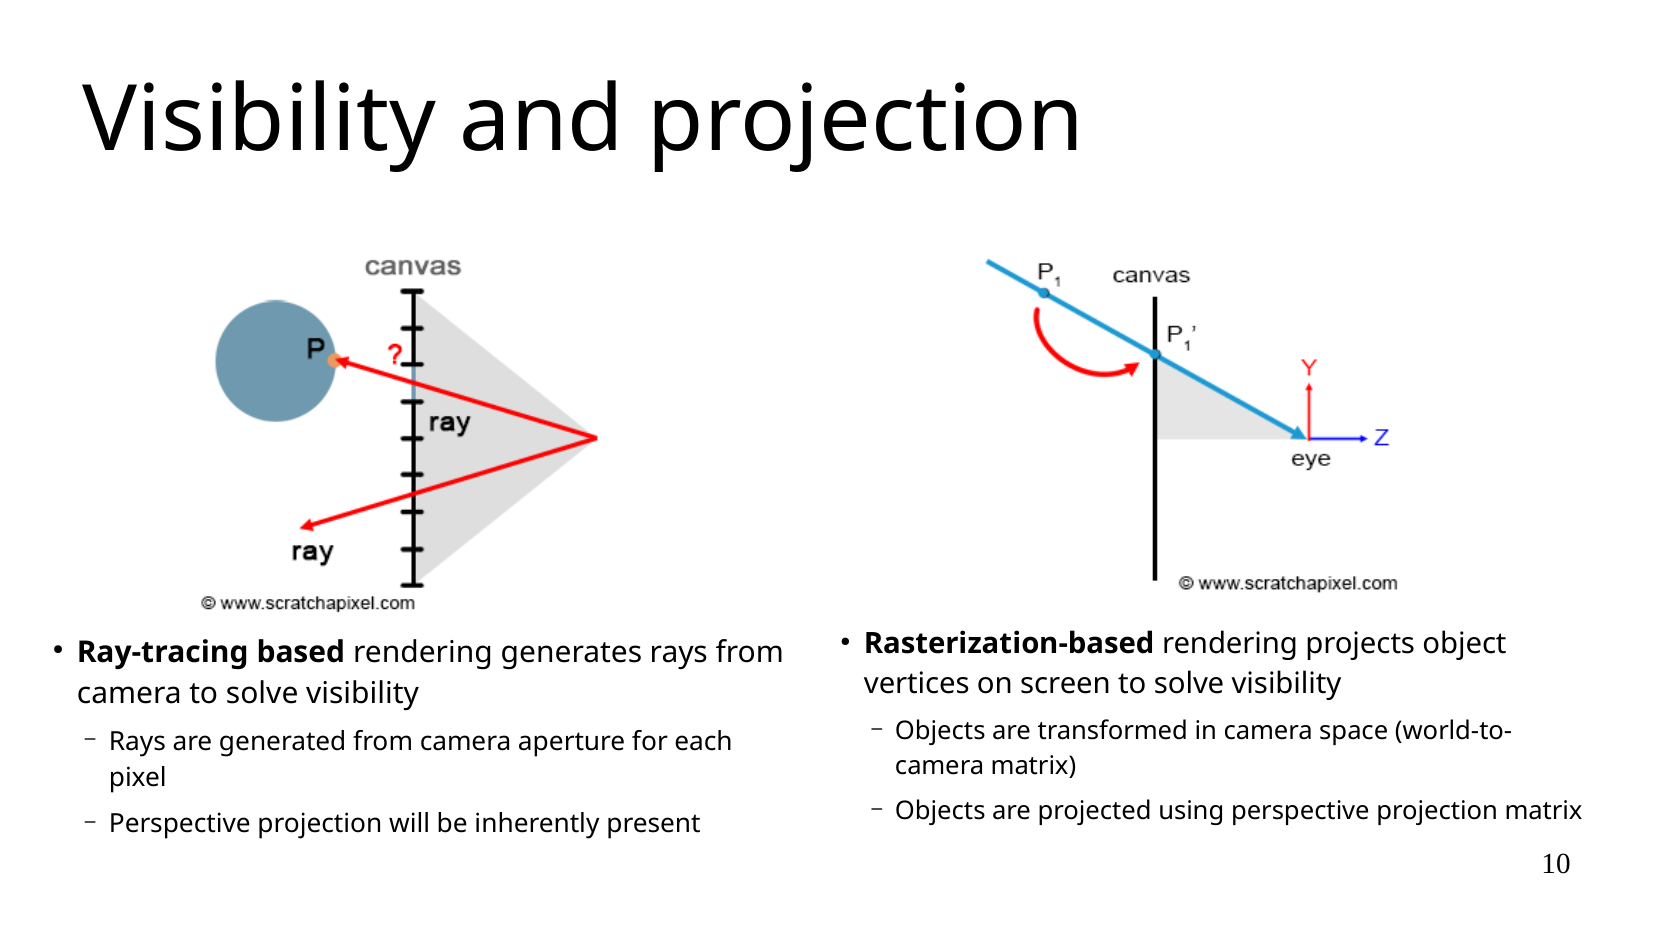

# Visibility and projection
Rasterization-based rendering projects object vertices on screen to solve visibility
Objects are transformed in camera space (world-to-camera matrix)
Objects are projected using perspective projection matrix
Ray-tracing based rendering generates rays from camera to solve visibility
Rays are generated from camera aperture for each pixel
Perspective projection will be inherently present
10